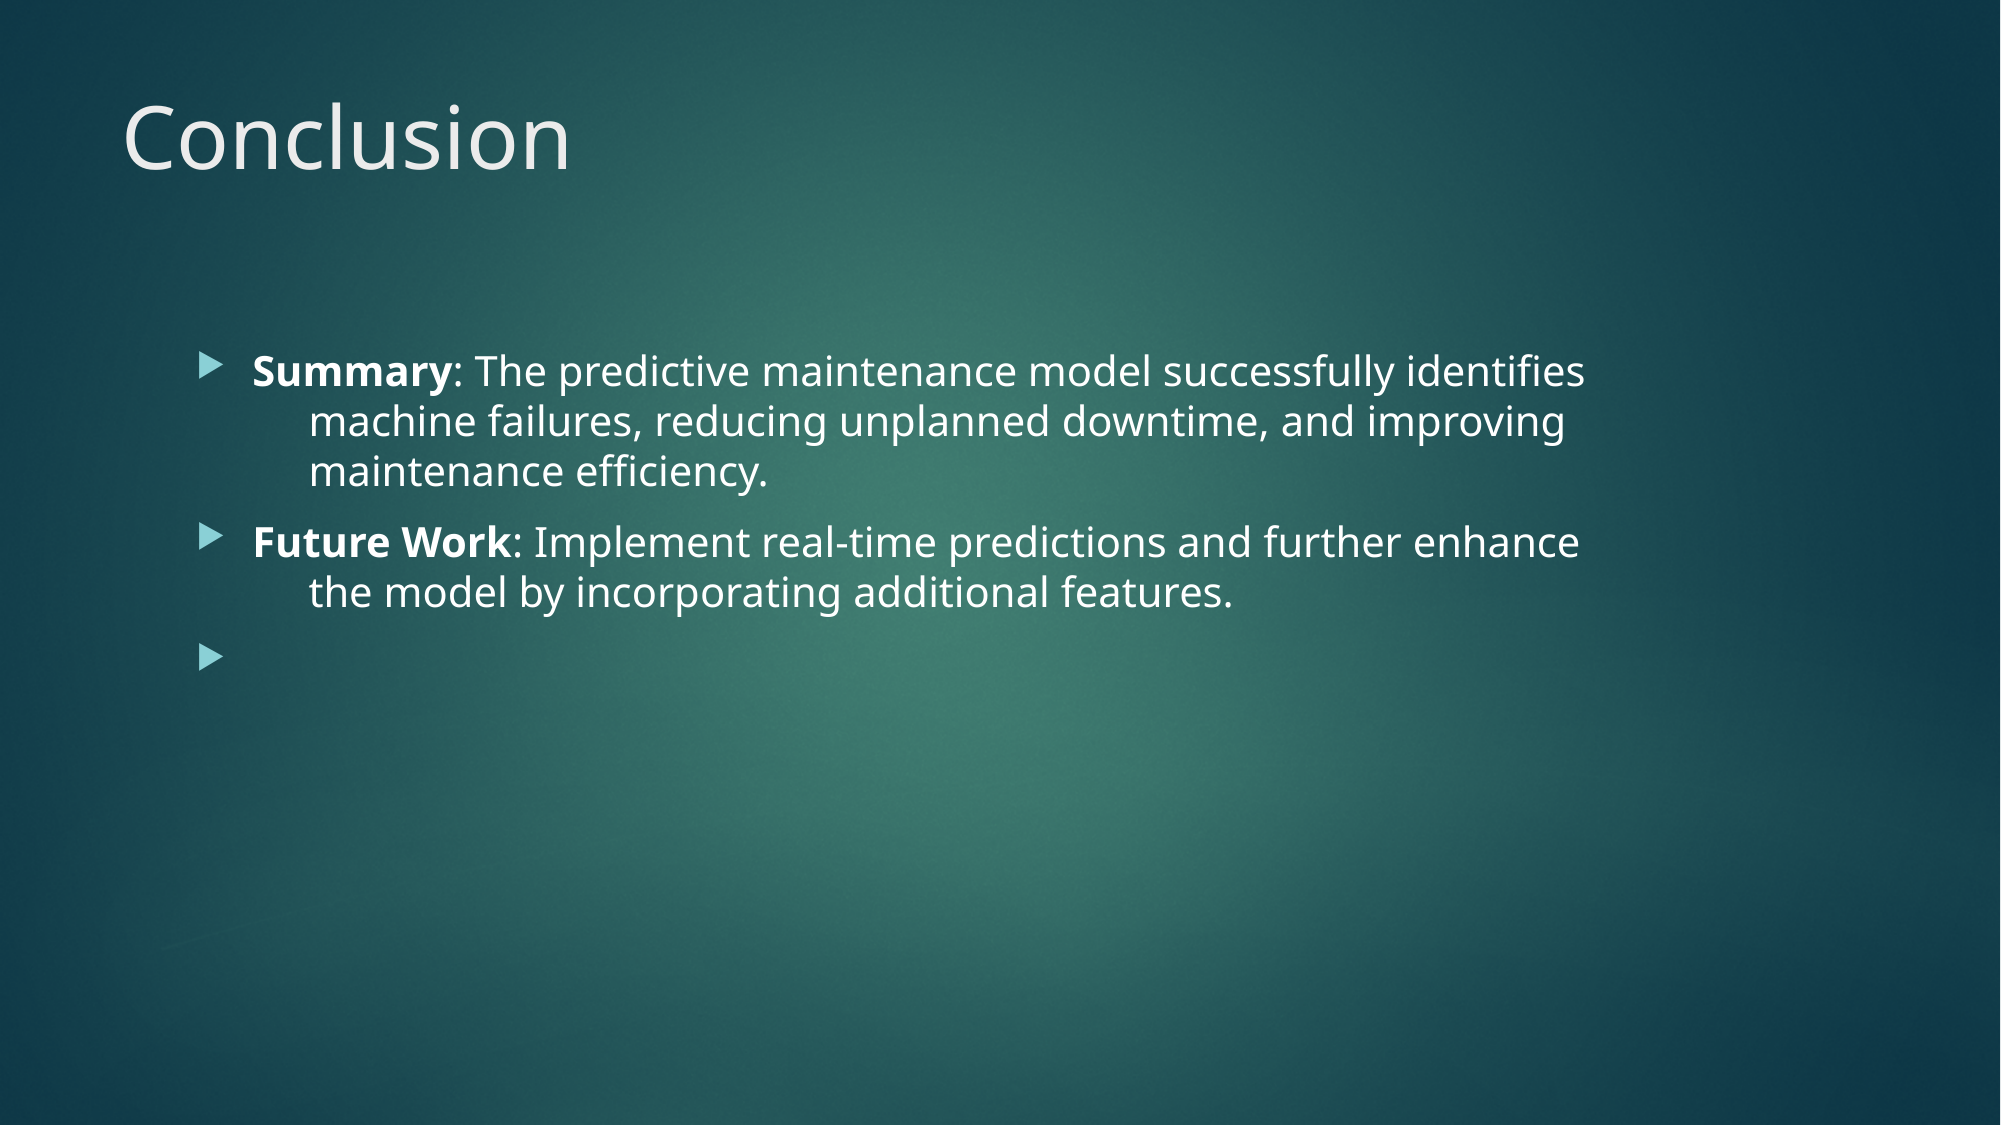

# Conclusion
Summary: The predictive maintenance model successfully identifies machine failures, reducing unplanned downtime, and improving maintenance efficiency.
Future Work: Implement real-time predictions and further enhance the model by incorporating additional features.